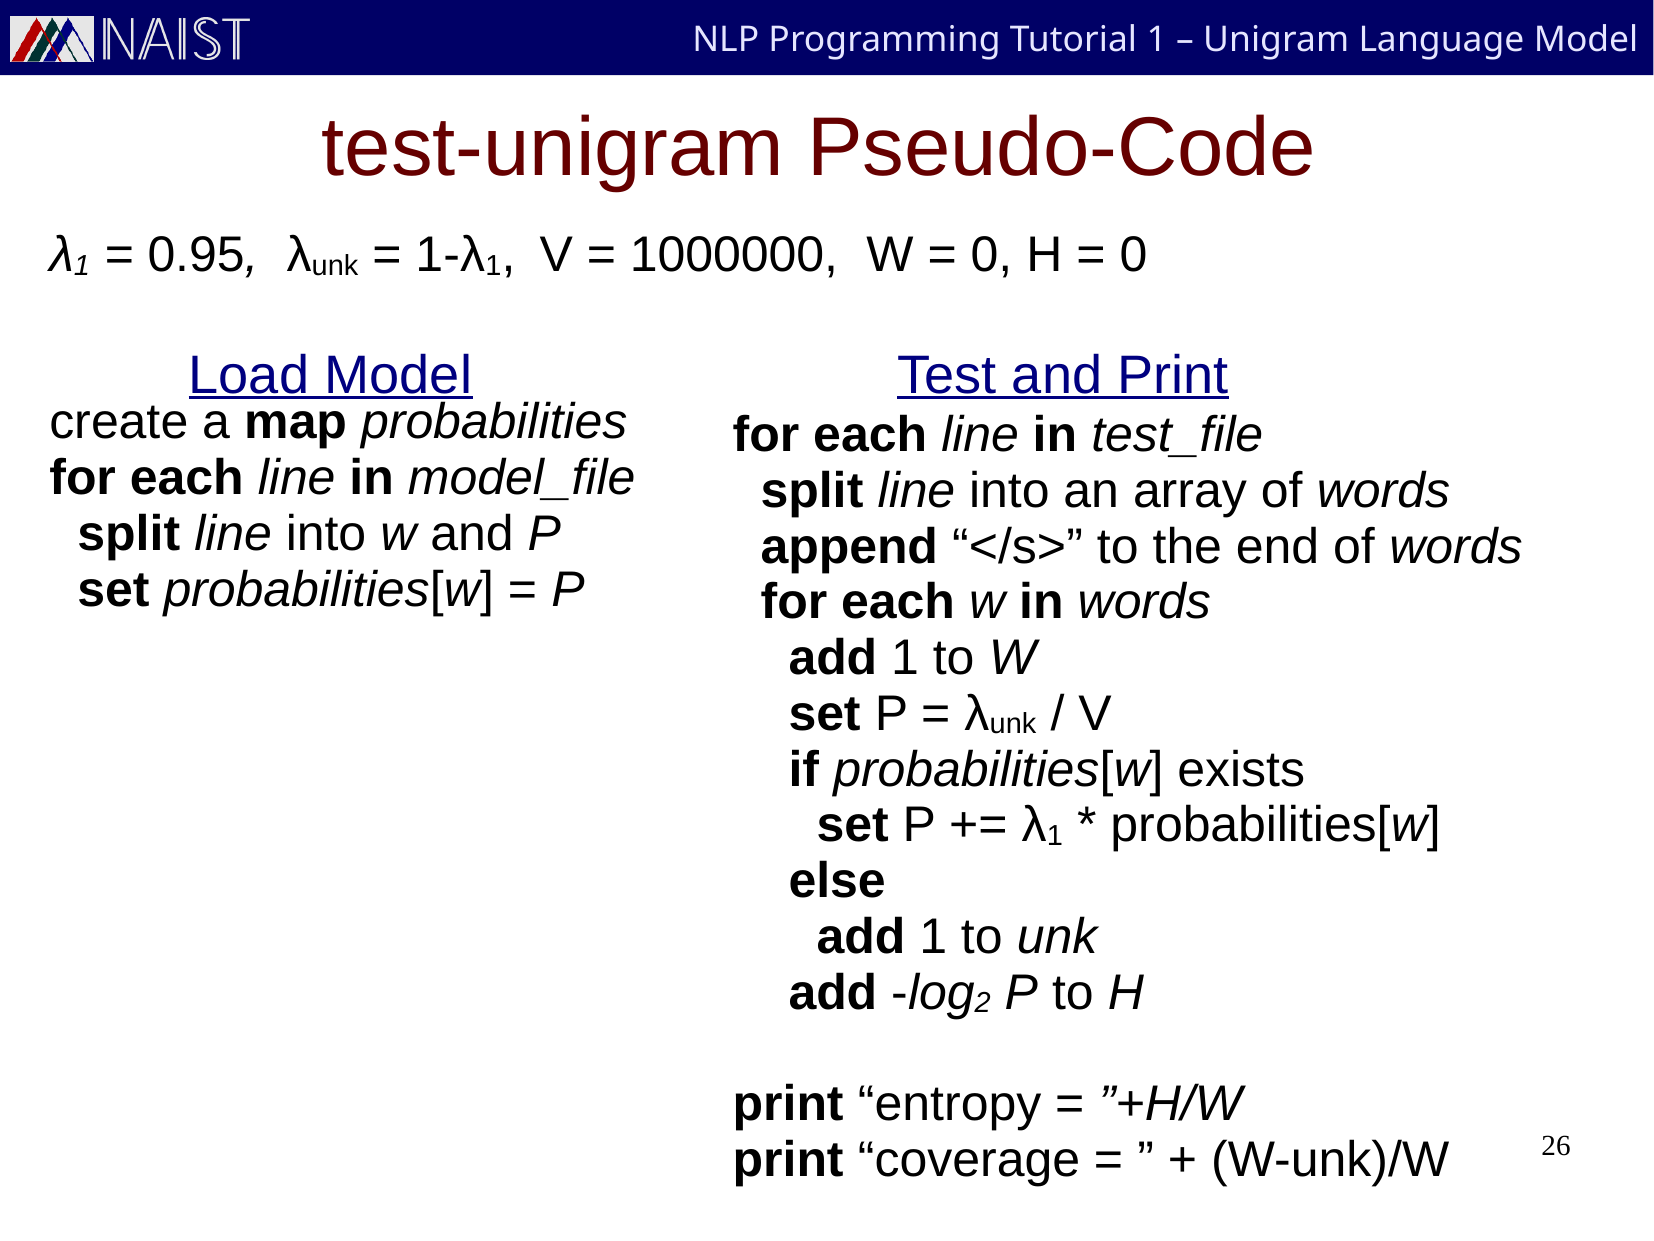

# test-unigram Pseudo-Code
λ1 = 0.95, λunk = 1-λ1, V = 1000000, W = 0, H = 0
create a map probabilities
for each line in model_file
 split line into w and P
 set probabilities[w] = P
for each line in test_file
 split line into an array of words
 append “</s>” to the end of words
 for each w in words
 add 1 to W
 set P = λunk / V
 if probabilities[w] exists
 set P += λ1 * probabilities[w]
 else
 add 1 to unk
 add -log2 P to H
print “entropy = ”+H/W
print “coverage = ” + (W-unk)/W
Load Model
Test and Print
26